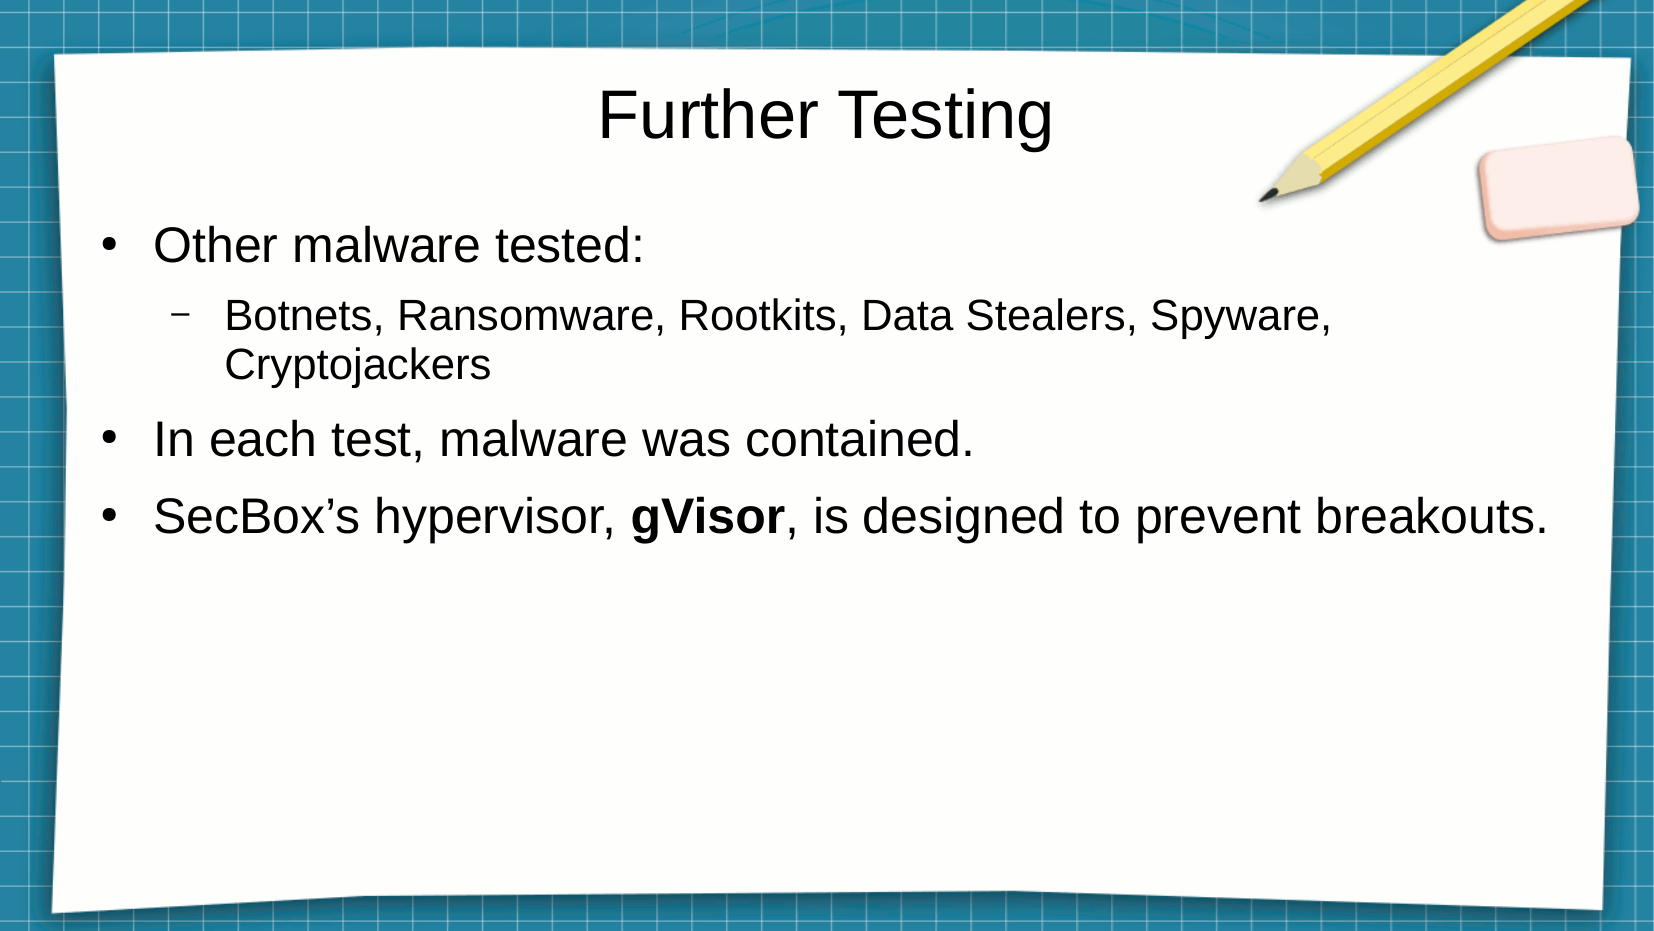

# Further Testing
Other malware tested:
Botnets, Ransomware, Rootkits, Data Stealers, Spyware, Cryptojackers
In each test, malware was contained.
SecBox’s hypervisor, gVisor, is designed to prevent breakouts.